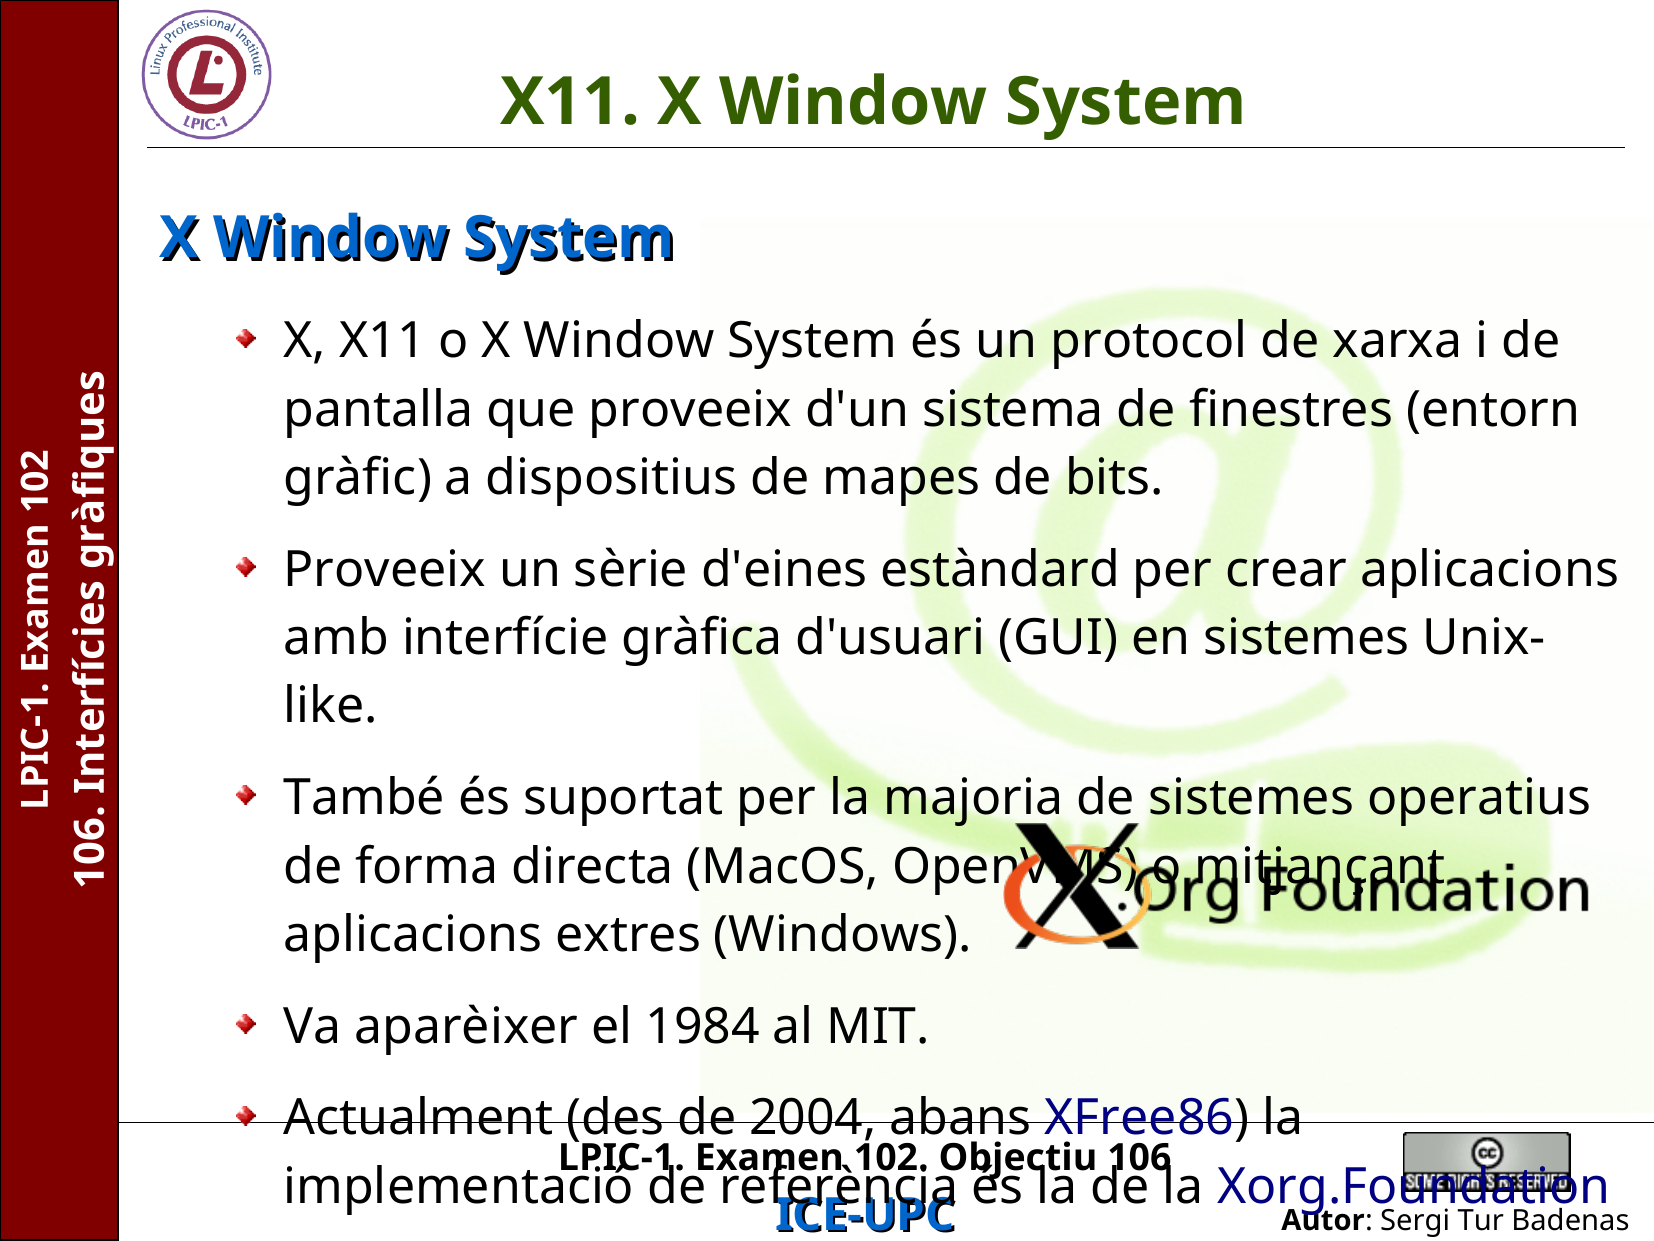

# X11. X Window System
X Window System
X, X11 o X Window System és un protocol de xarxa i de pantalla que proveeix d'un sistema de finestres (entorn gràfic) a dispositius de mapes de bits.
Proveeix un sèrie d'eines estàndard per crear aplicacions amb interfície gràfica d'usuari (GUI) en sistemes Unix-like.
També és suportat per la majoria de sistemes operatius de forma directa (MacOS, OpenVMS) o mitjançant aplicacions extres (Windows).
Va aparèixer el 1984 al MIT.
Actualment (des de 2004, abans XFree86) la implementació de referència és la de la Xorg.Foundation